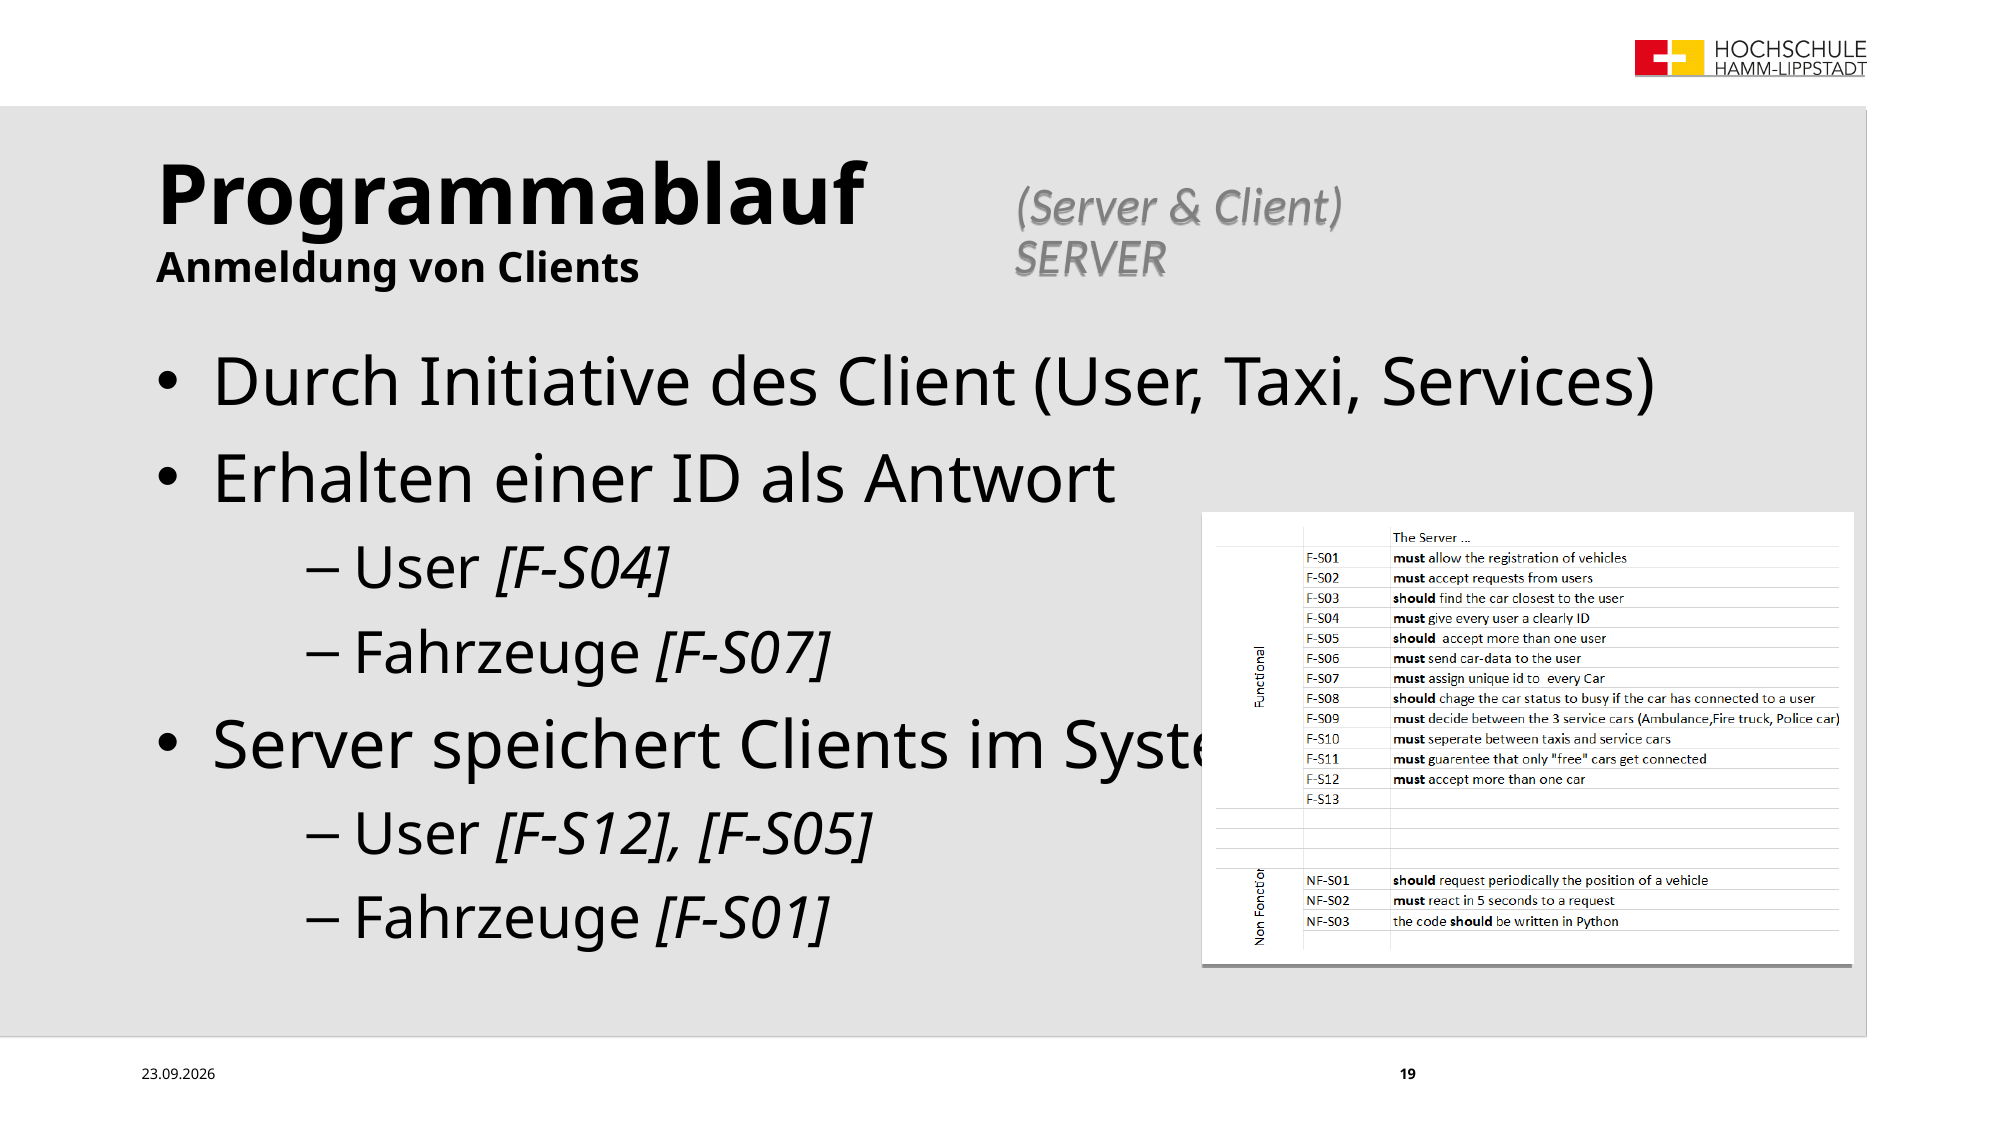

# Programmablauf Anmeldung von Clients
(Server & Client)
SERVER
Durch Initiative des Client (User, Taxi, Services)
Erhalten einer ID als Antwort
User [F-S04]
Fahrzeuge [F-S07]
Server speichert Clients im System
User [F-S12], [F-S05]
Fahrzeuge [F-S01]
19